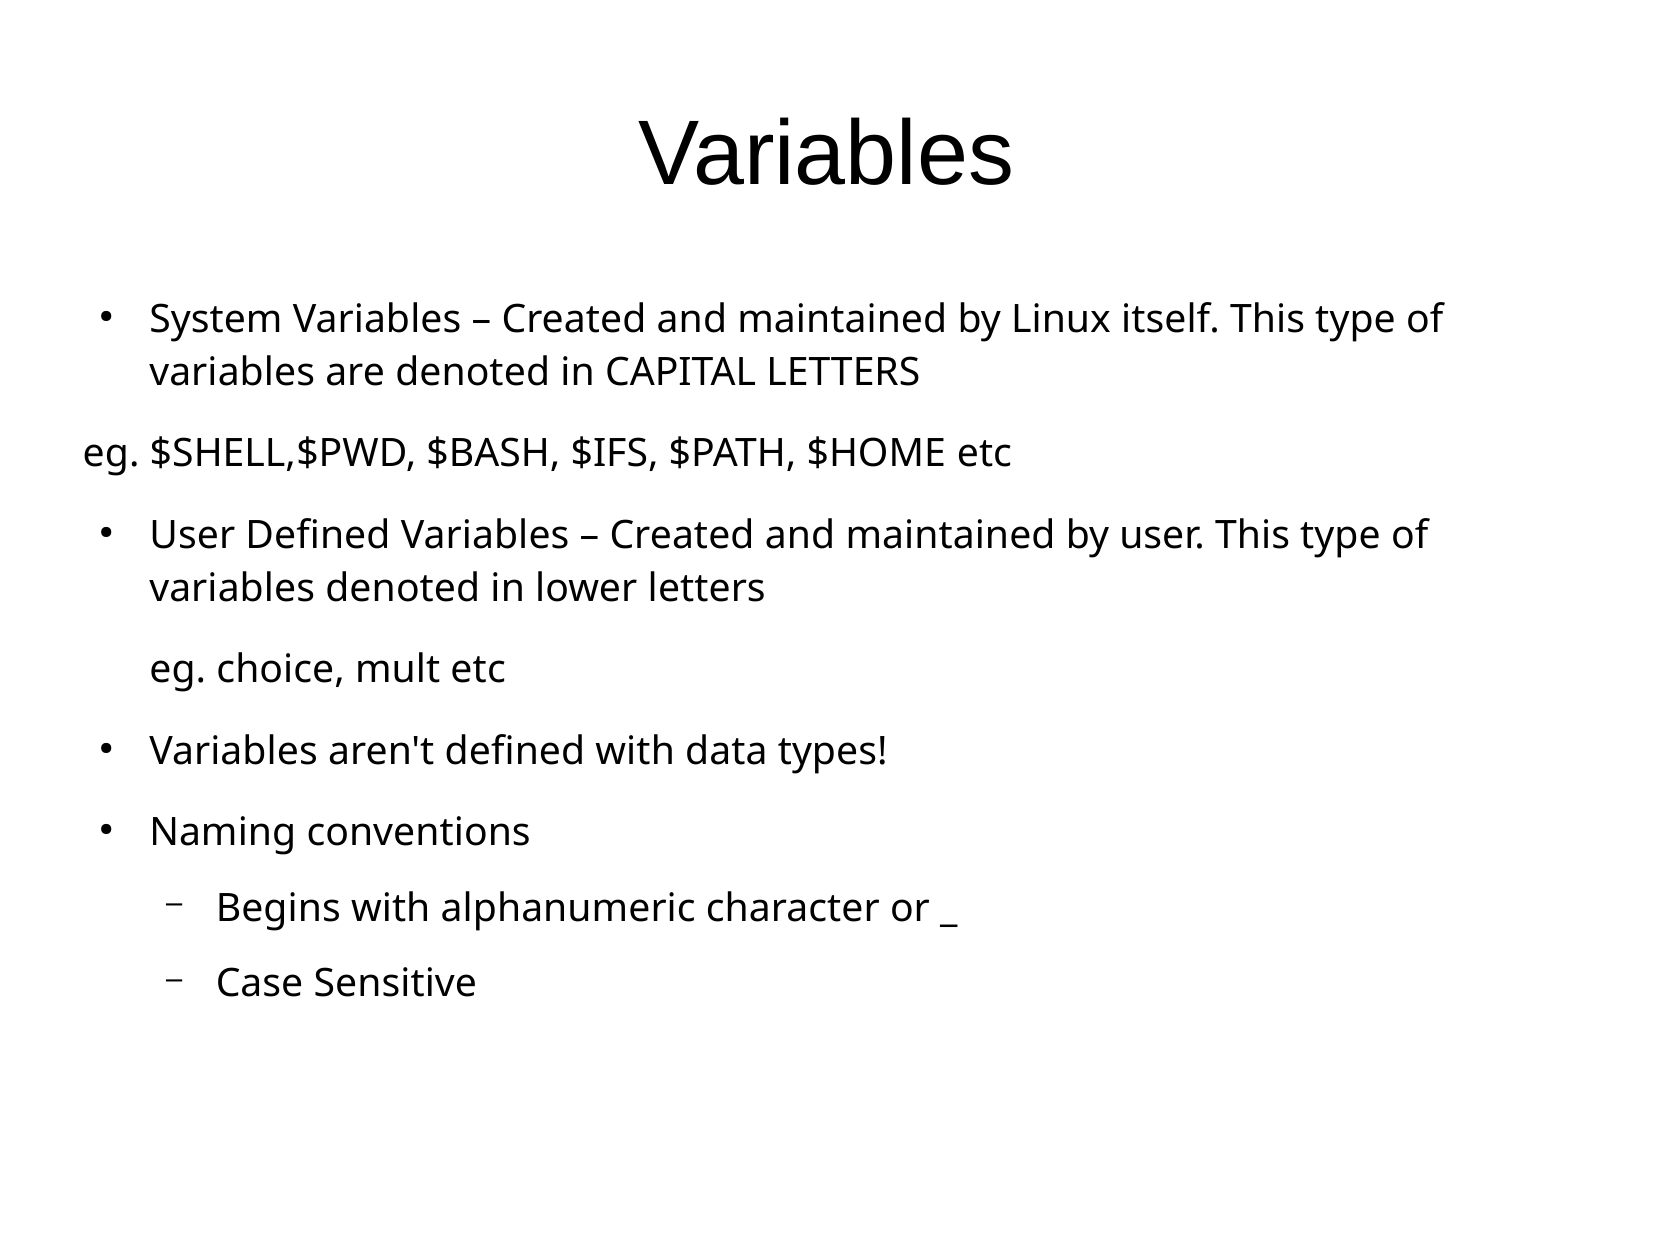

# Variables
System Variables – Created and maintained by Linux itself. This type of variables are denoted in CAPITAL LETTERS
eg. $SHELL,$PWD, $BASH, $IFS, $PATH, $HOME etc
User Defined Variables – Created and maintained by user. This type of variables denoted in lower letters
eg. choice, mult etc
Variables aren't defined with data types!
Naming conventions
Begins with alphanumeric character or _
Case Sensitive